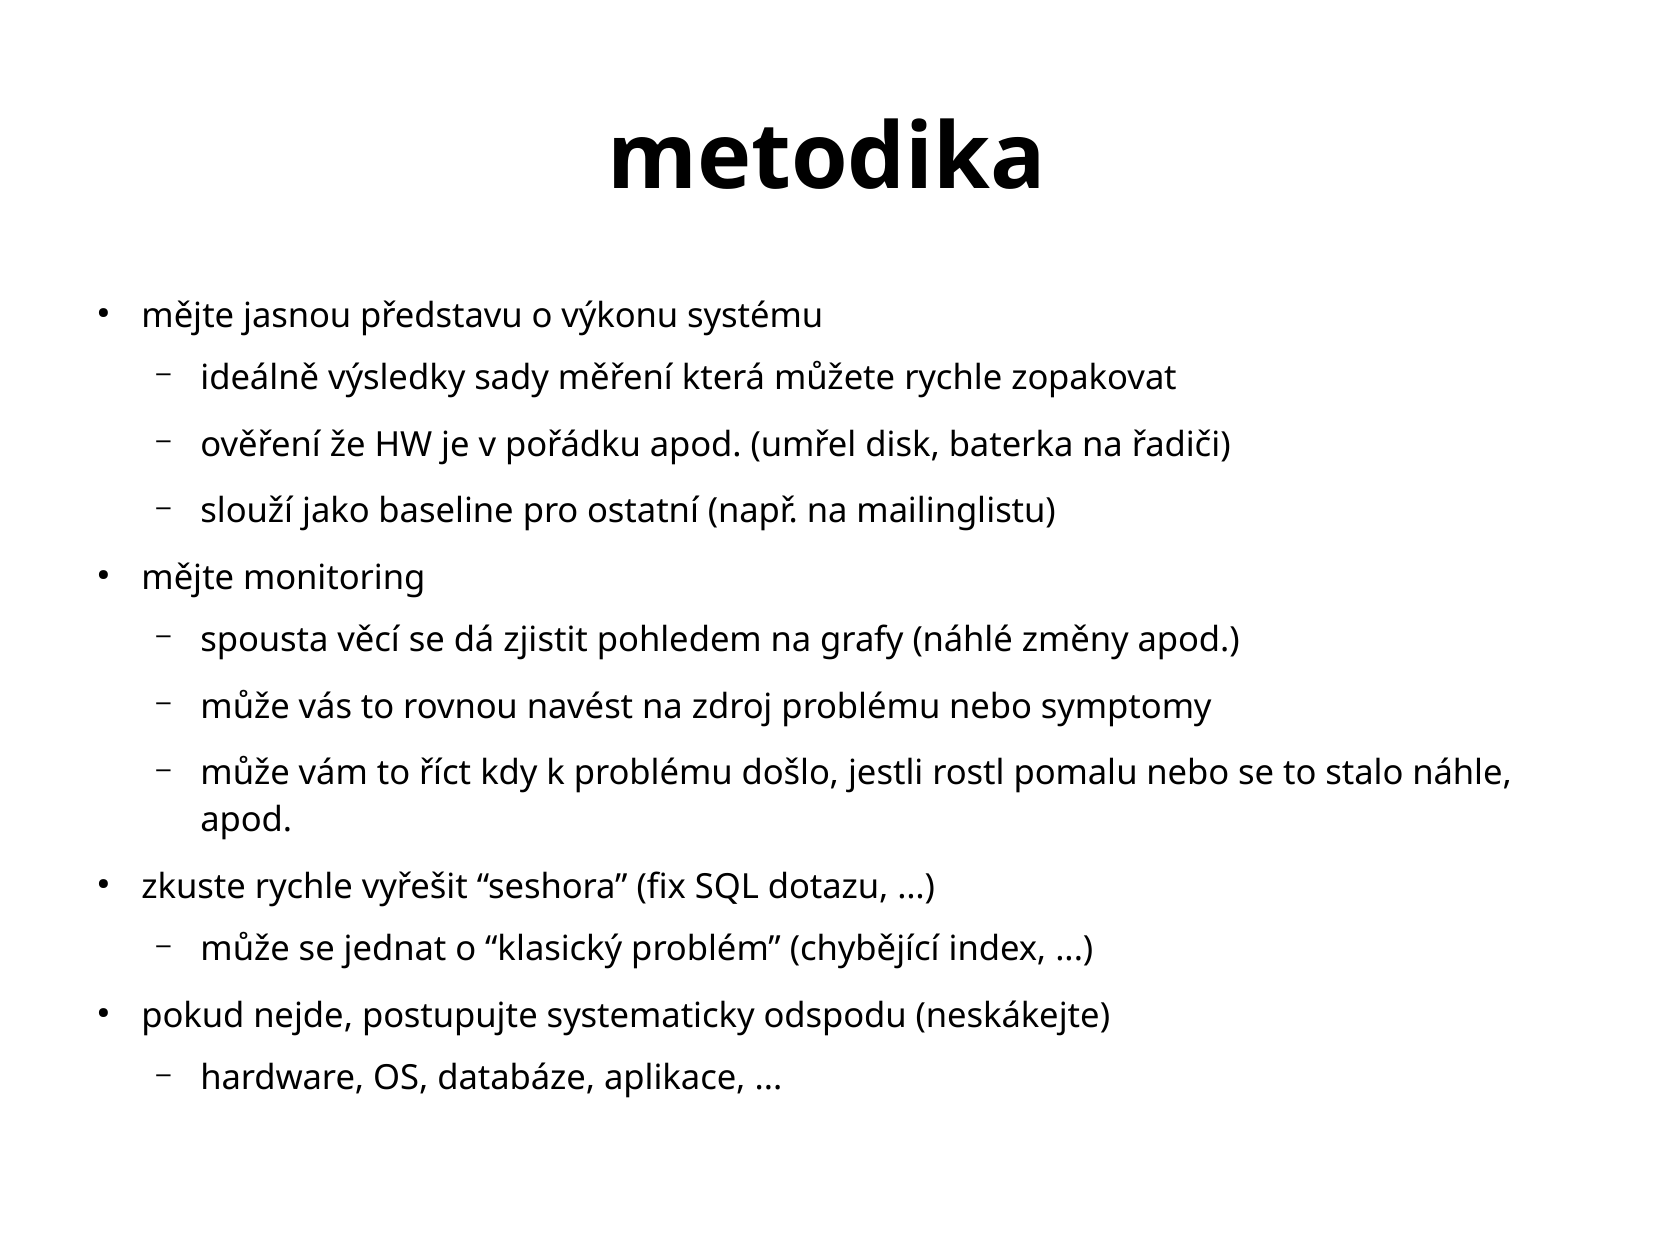

# metodika
mějte jasnou představu o výkonu systému
ideálně výsledky sady měření která můžete rychle zopakovat
ověření že HW je v pořádku apod. (umřel disk, baterka na řadiči)
slouží jako baseline pro ostatní (např. na mailinglistu)
mějte monitoring
spousta věcí se dá zjistit pohledem na grafy (náhlé změny apod.)
může vás to rovnou navést na zdroj problému nebo symptomy
může vám to říct kdy k problému došlo, jestli rostl pomalu nebo se to stalo náhle, apod.
zkuste rychle vyřešit “seshora” (fix SQL dotazu, …)
může se jednat o “klasický problém” (chybějící index, ...)
pokud nejde, postupujte systematicky odspodu (neskákejte)
hardware, OS, databáze, aplikace, ...